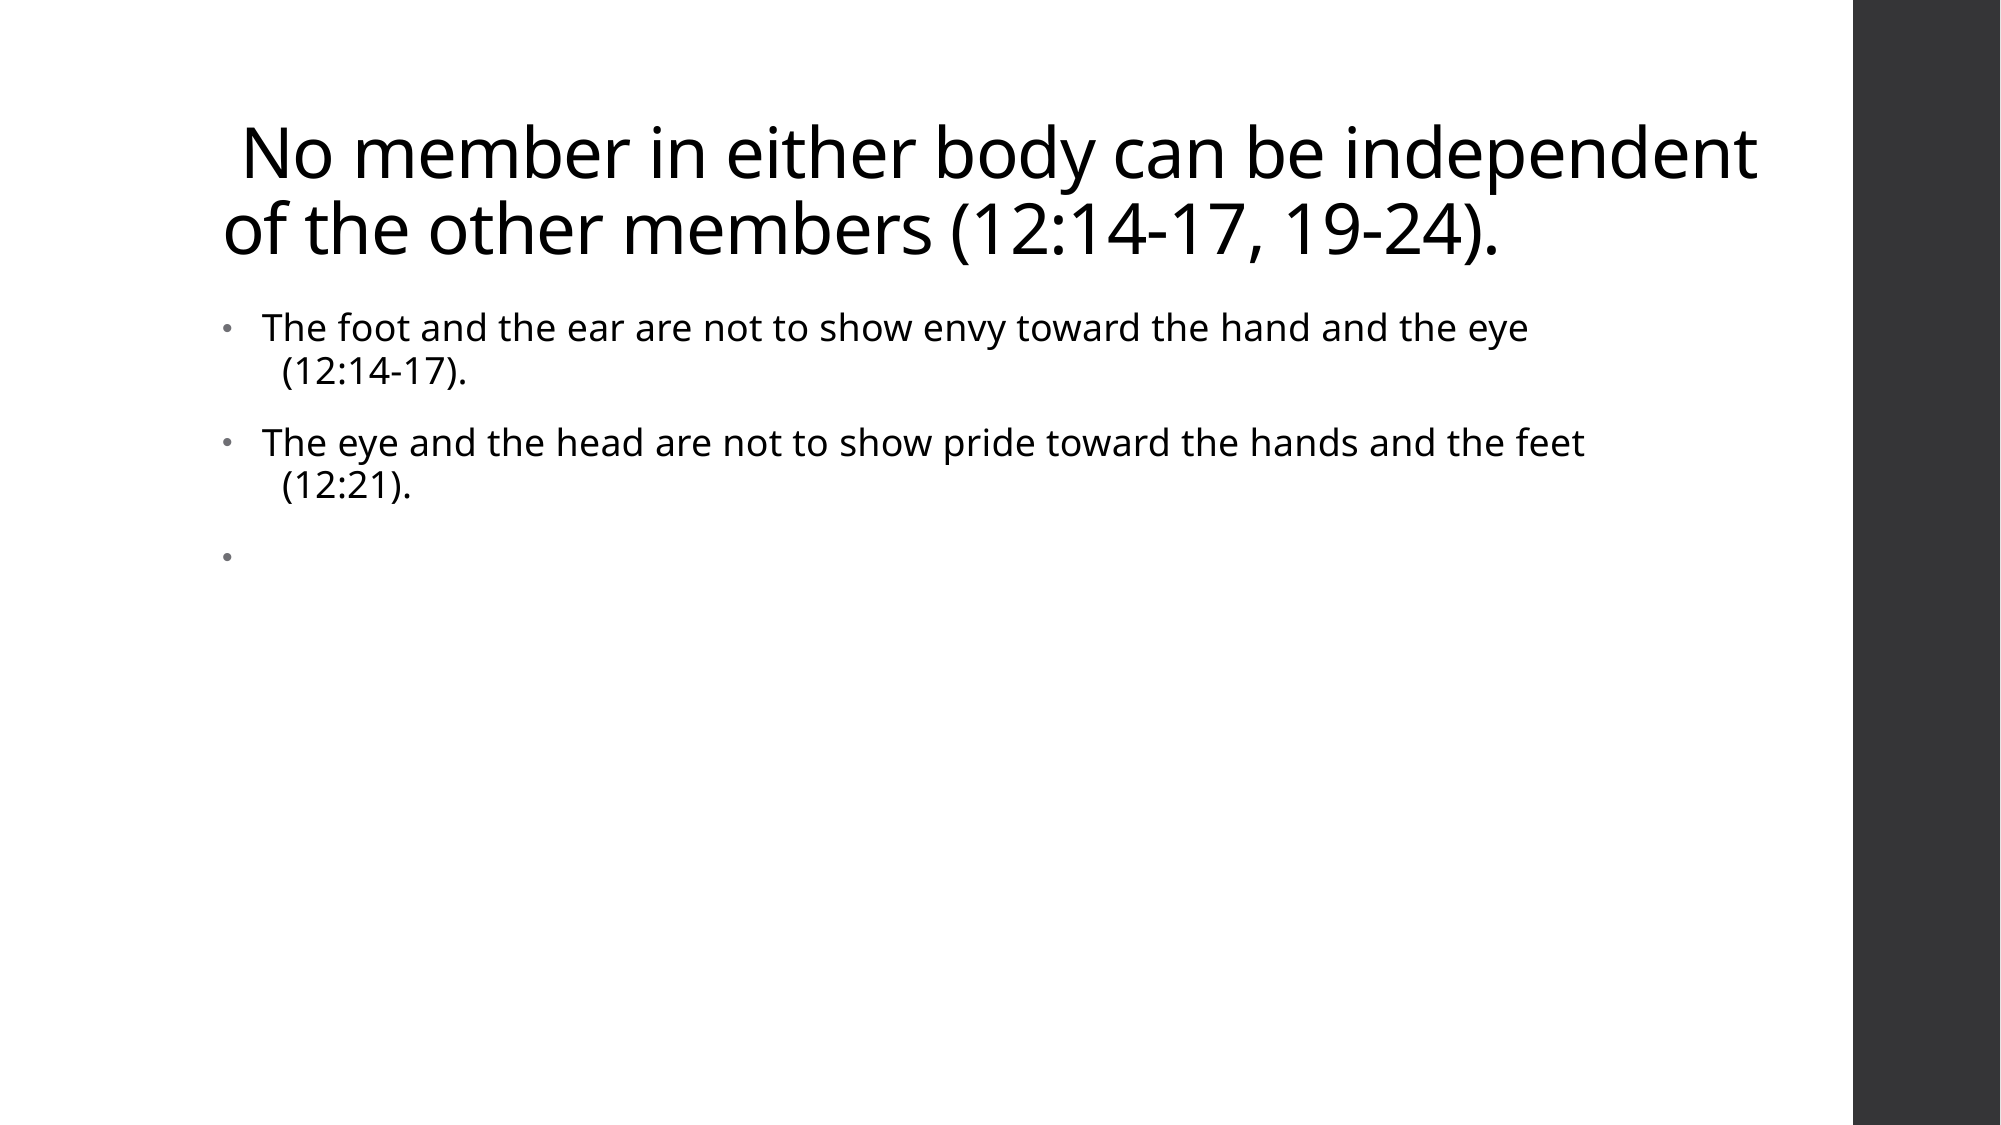

# No member in either body can be independent of the other members (12:14-17, 19-24).
 The foot and the ear are not to show envy toward the hand and the eye (12:14-17).
 The eye and the head are not to show pride toward the hands and the feet (12:21).